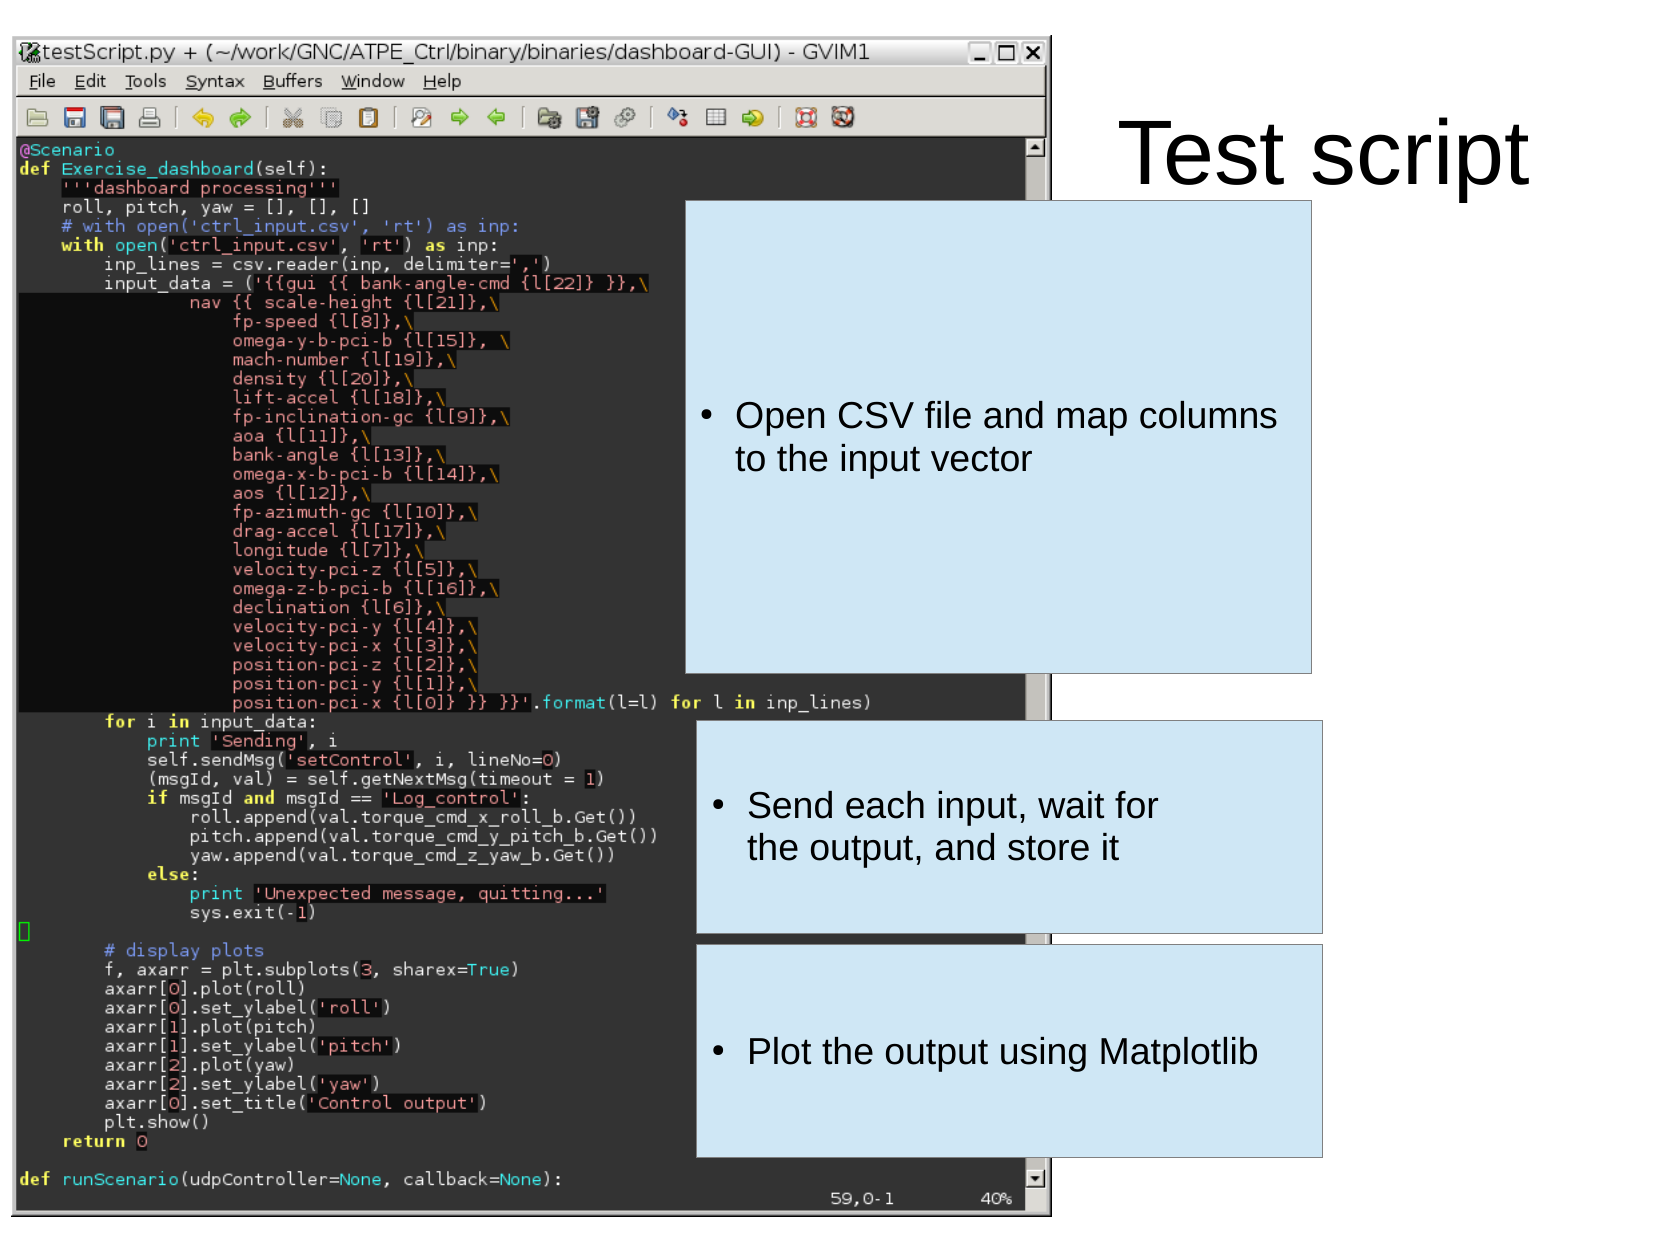

# Test script
Open CSV file and map columns
to the input vector
Send each input, wait for
the output, and store it
Plot the output using Matplotlib